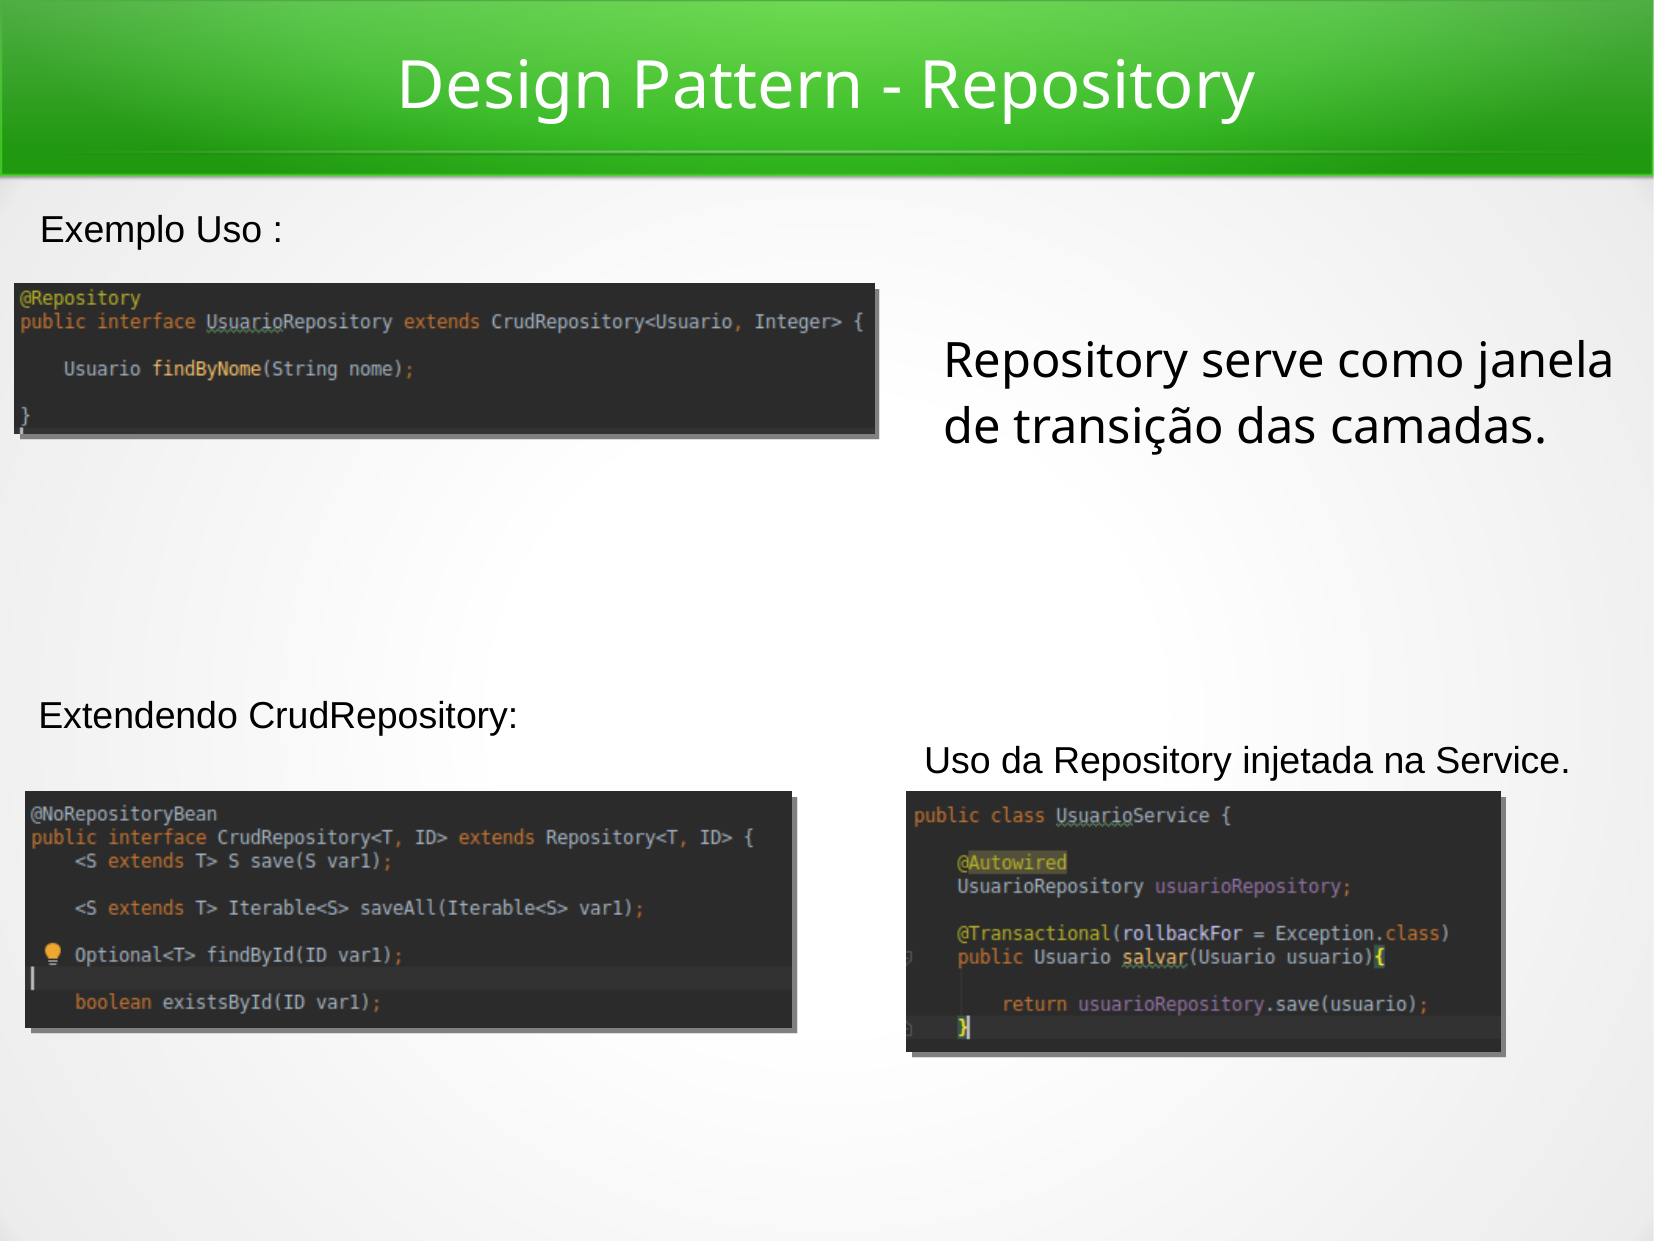

# Design Pattern - Repository
Exemplo Uso :
Repository serve como janela de transição das camadas.
Extendendo CrudRepository:
Uso da Repository injetada na Service.